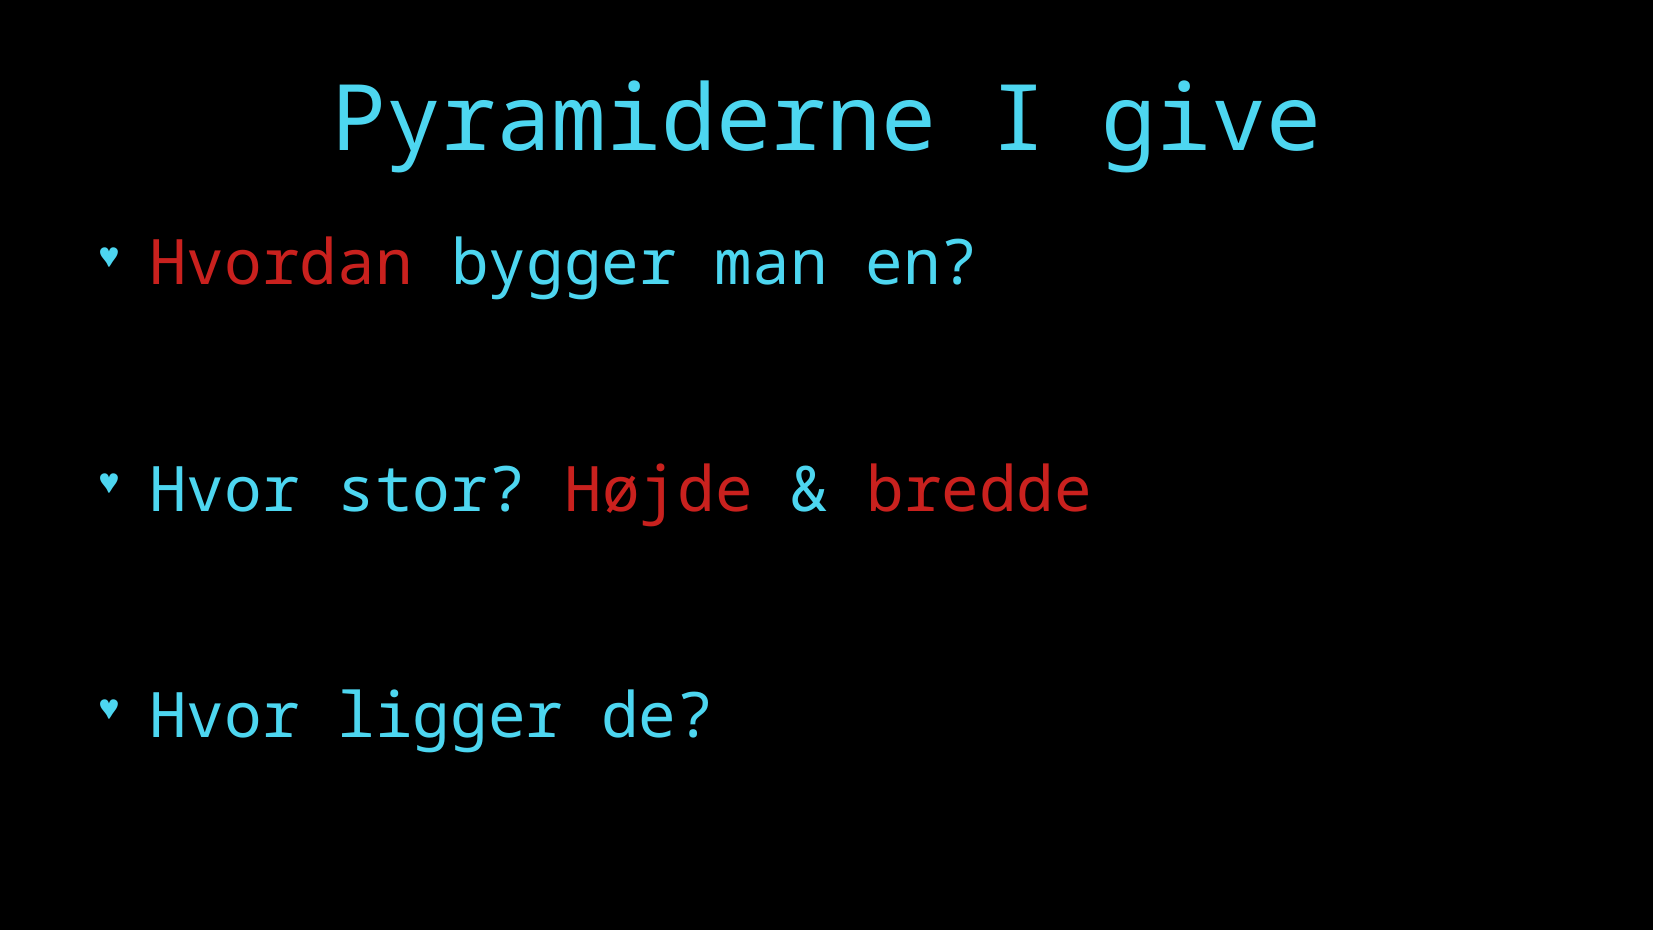

# Pyramiderne I give
Hvordan bygger man en?
Hvor stor? Højde & bredde
Hvor ligger de?